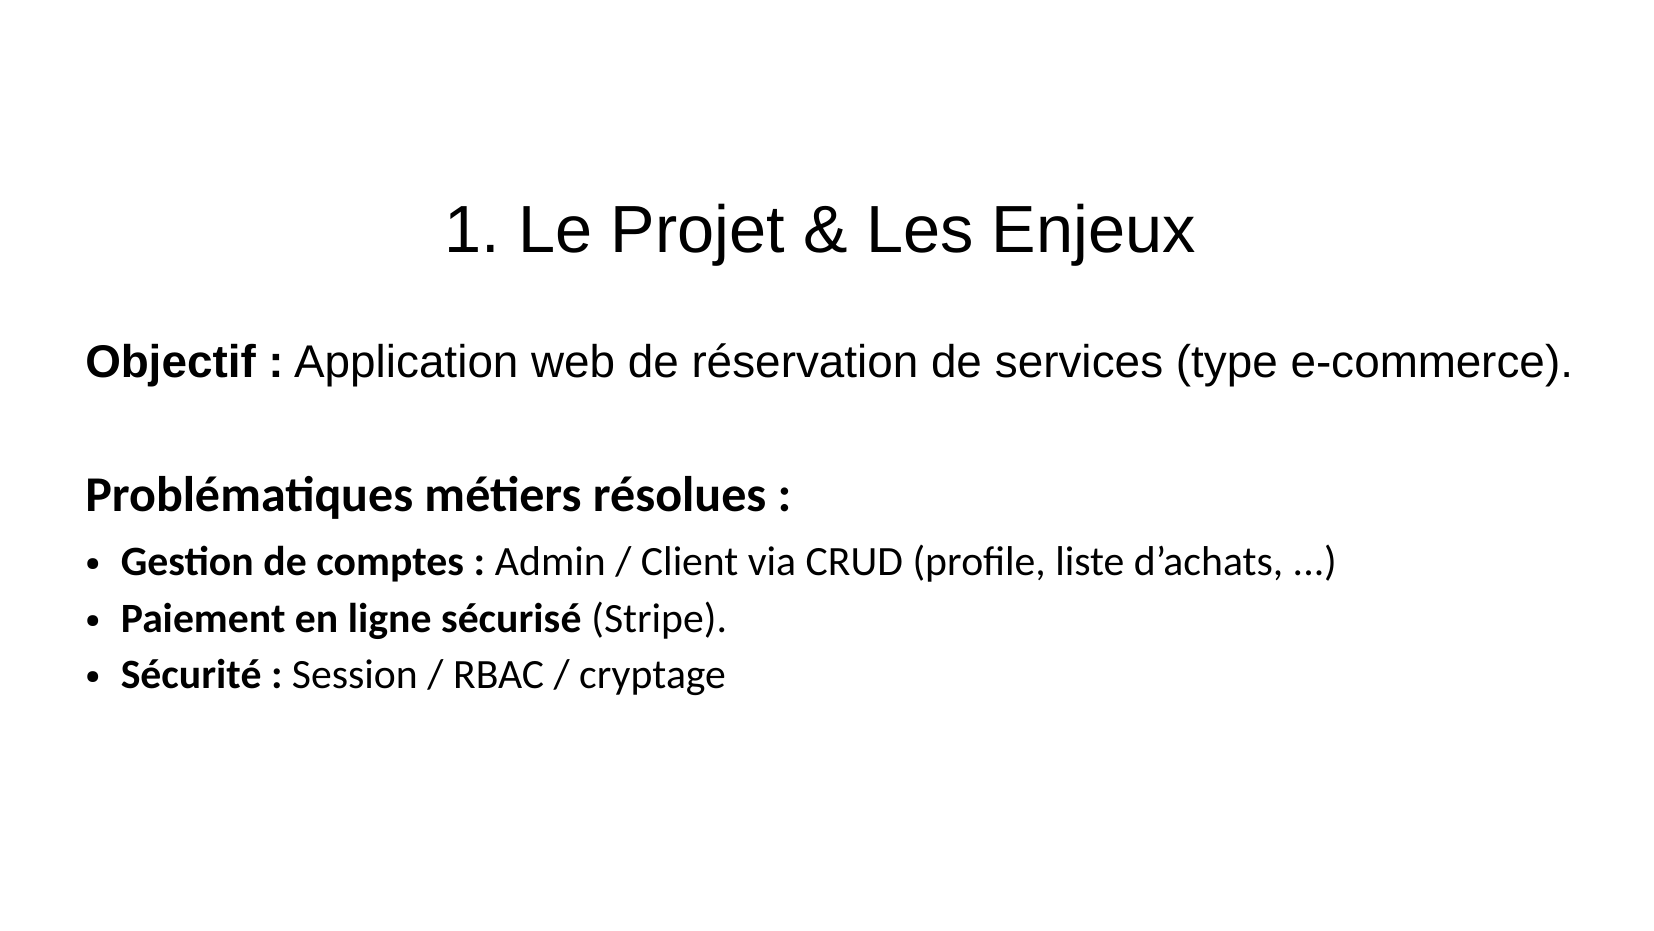

# 1. Le Projet & Les Enjeux
Objectif : Application web de réservation de services (type e-commerce).
Problématiques métiers résolues :
Gestion de comptes : Admin / Client via CRUD (profile, liste d’achats, ...)
Paiement en ligne sécurisé (Stripe).
Sécurité : Session / RBAC / cryptage